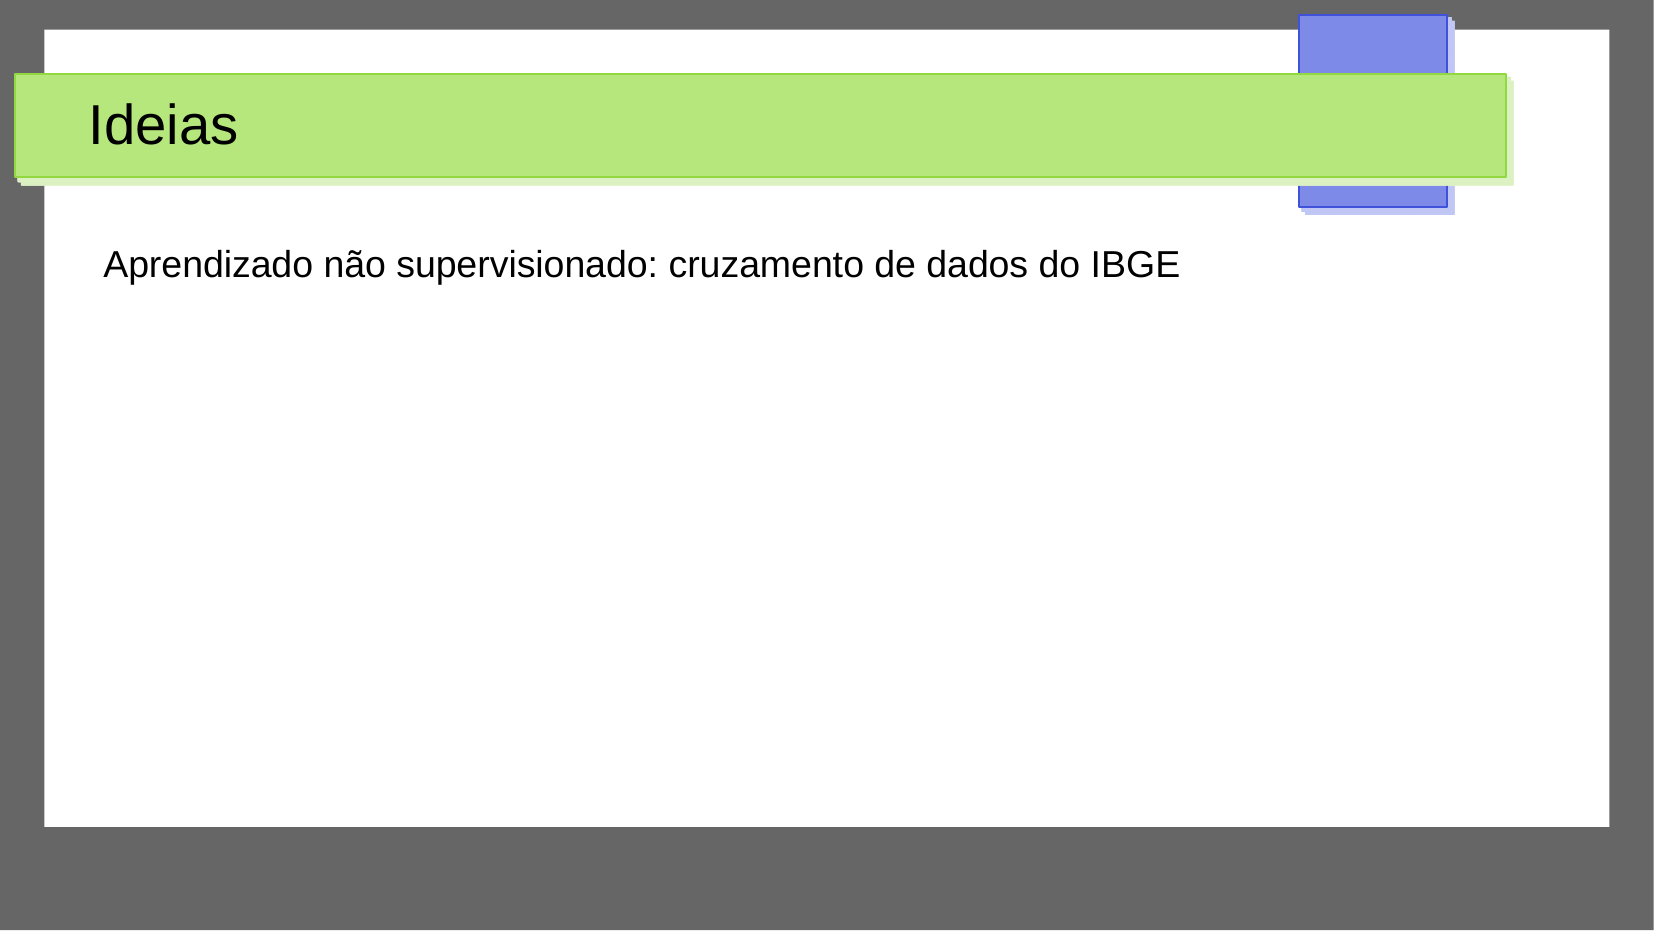

# Ideias
Aprendizado não supervisionado: cruzamento de dados do IBGE